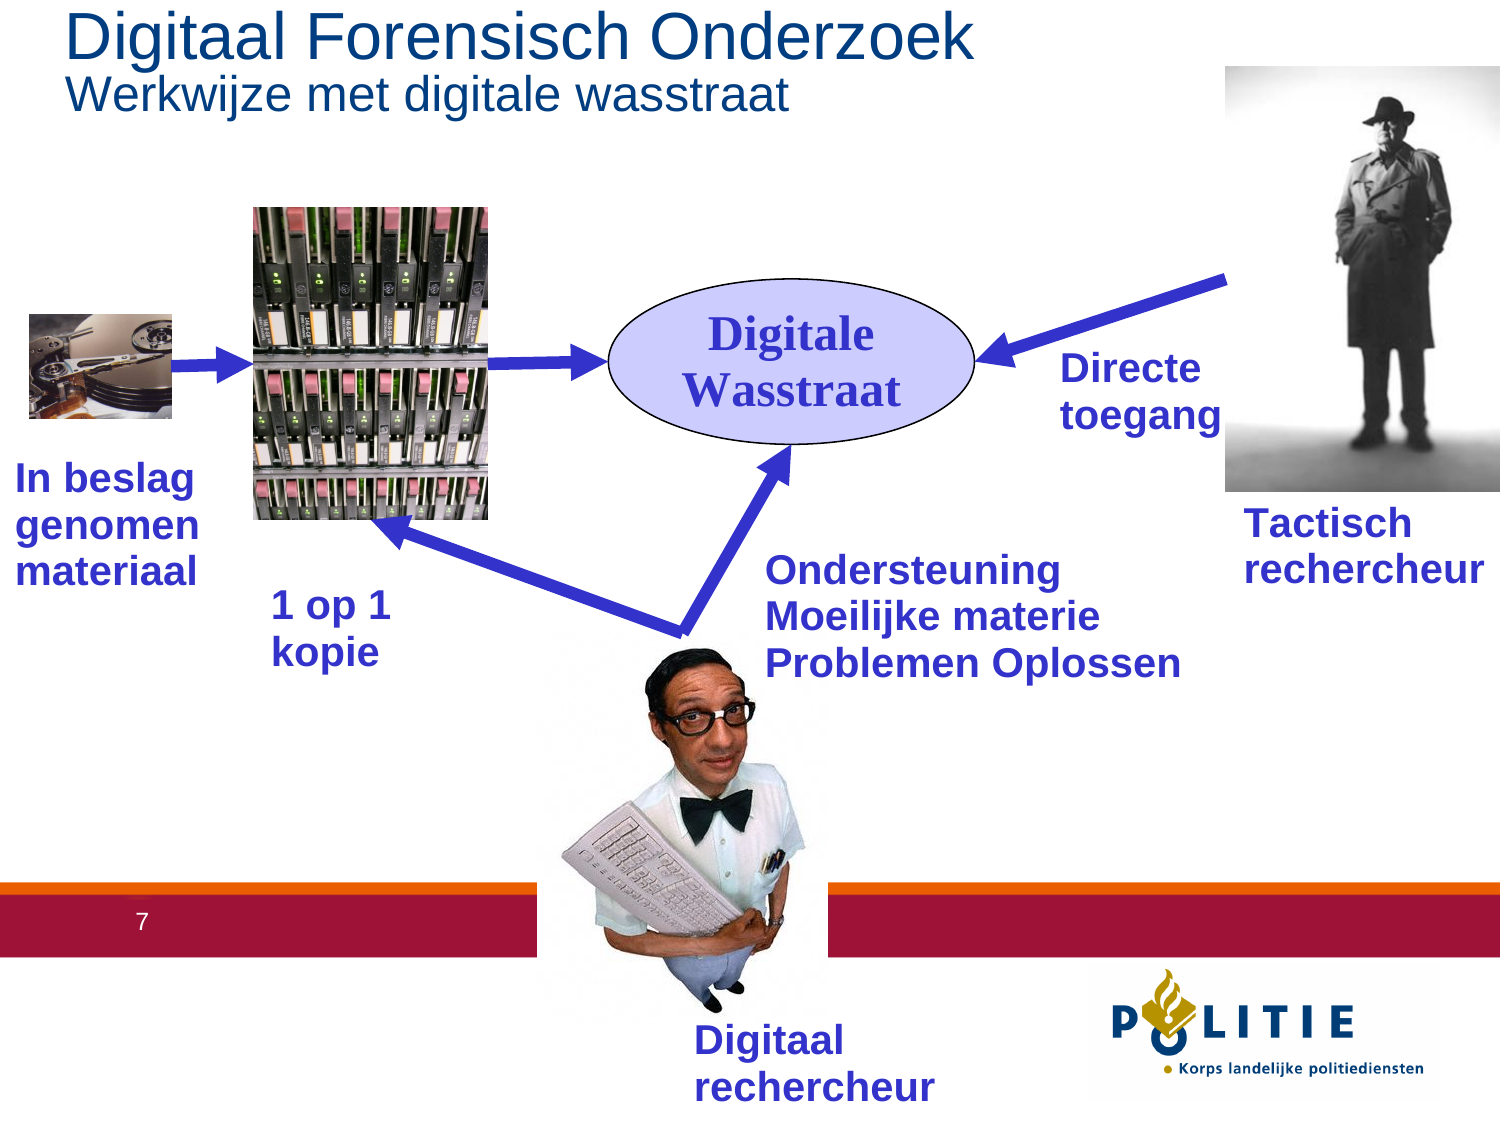

# Digitaal Forensisch Onderzoek Werkwijze met digitale wasstraat
Digitale
Wasstraat
Directe
toegang
In beslag
genomen
materiaal
Tactisch
rechercheur
Ondersteuning
Moeilijke materie
Problemen Oplossen
1 op 1
kopie
Digitaal
rechercheur